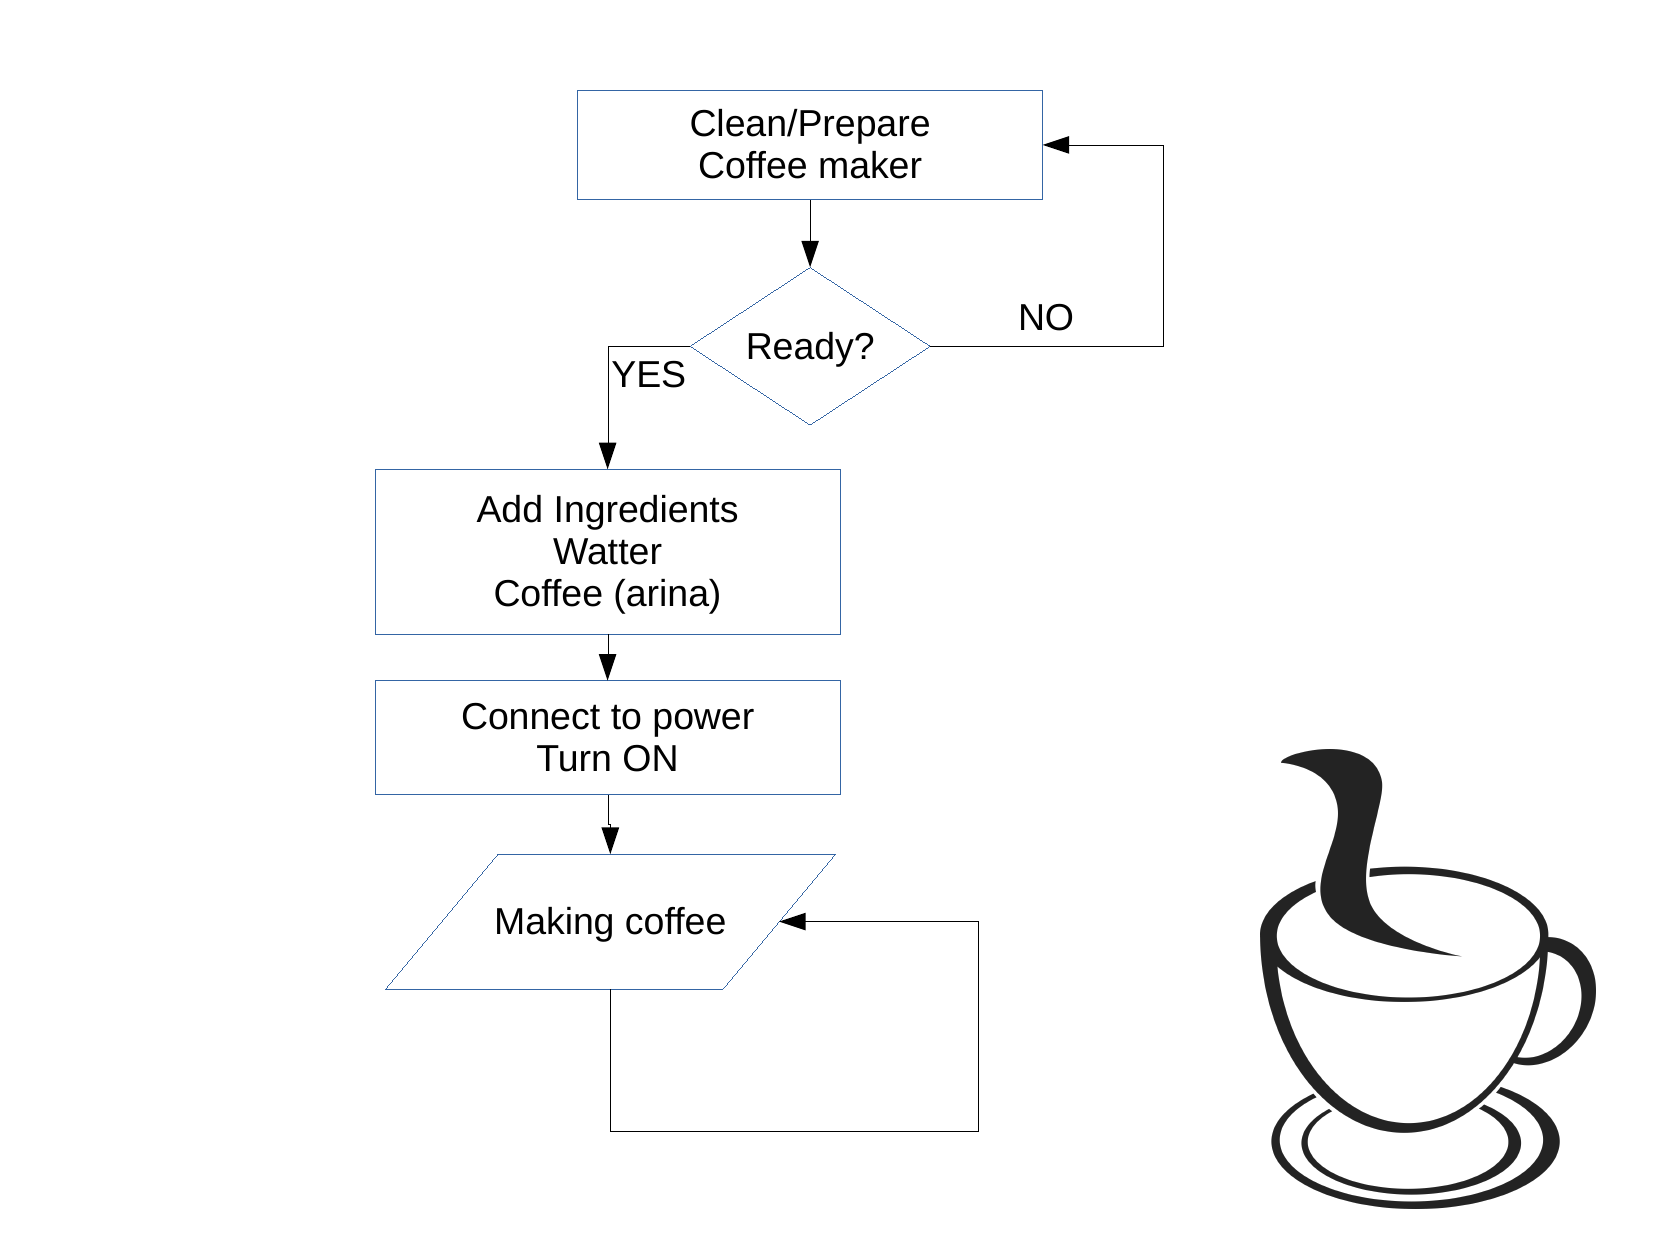

Clean/Prepare
Coffee maker
Ready?
Add Ingredients
Watter
Coffee (arina)
Connect to power
Turn ON
Making coffee